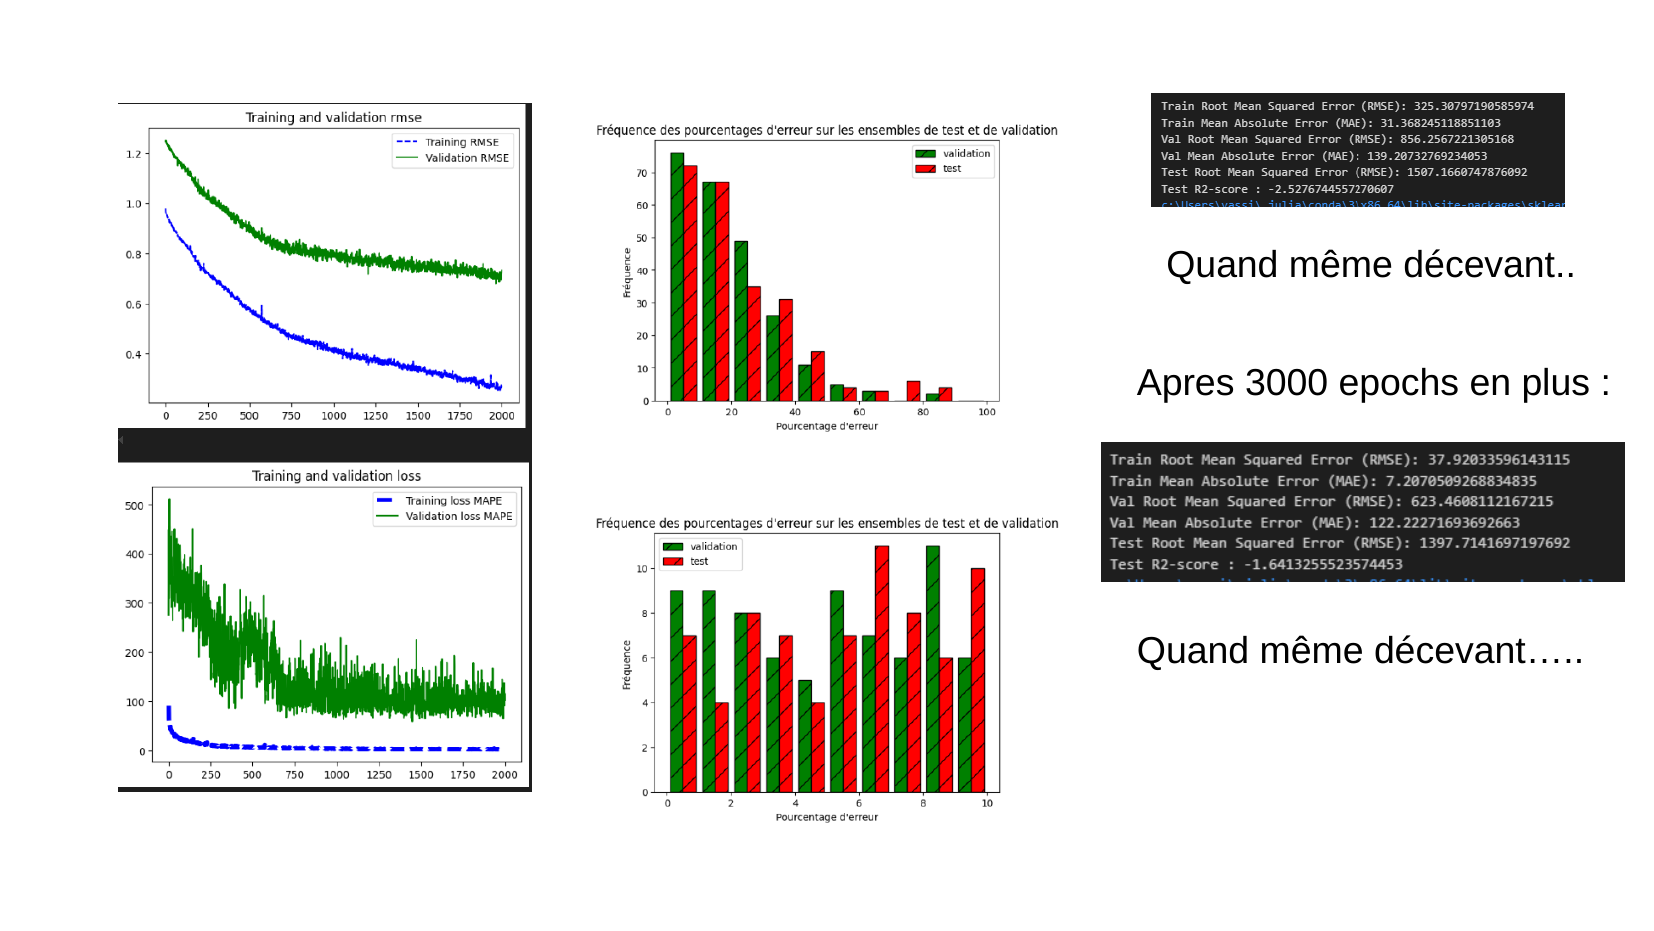

Quand même décevant..
Apres 3000 epochs en plus :
Quand même décevant…..